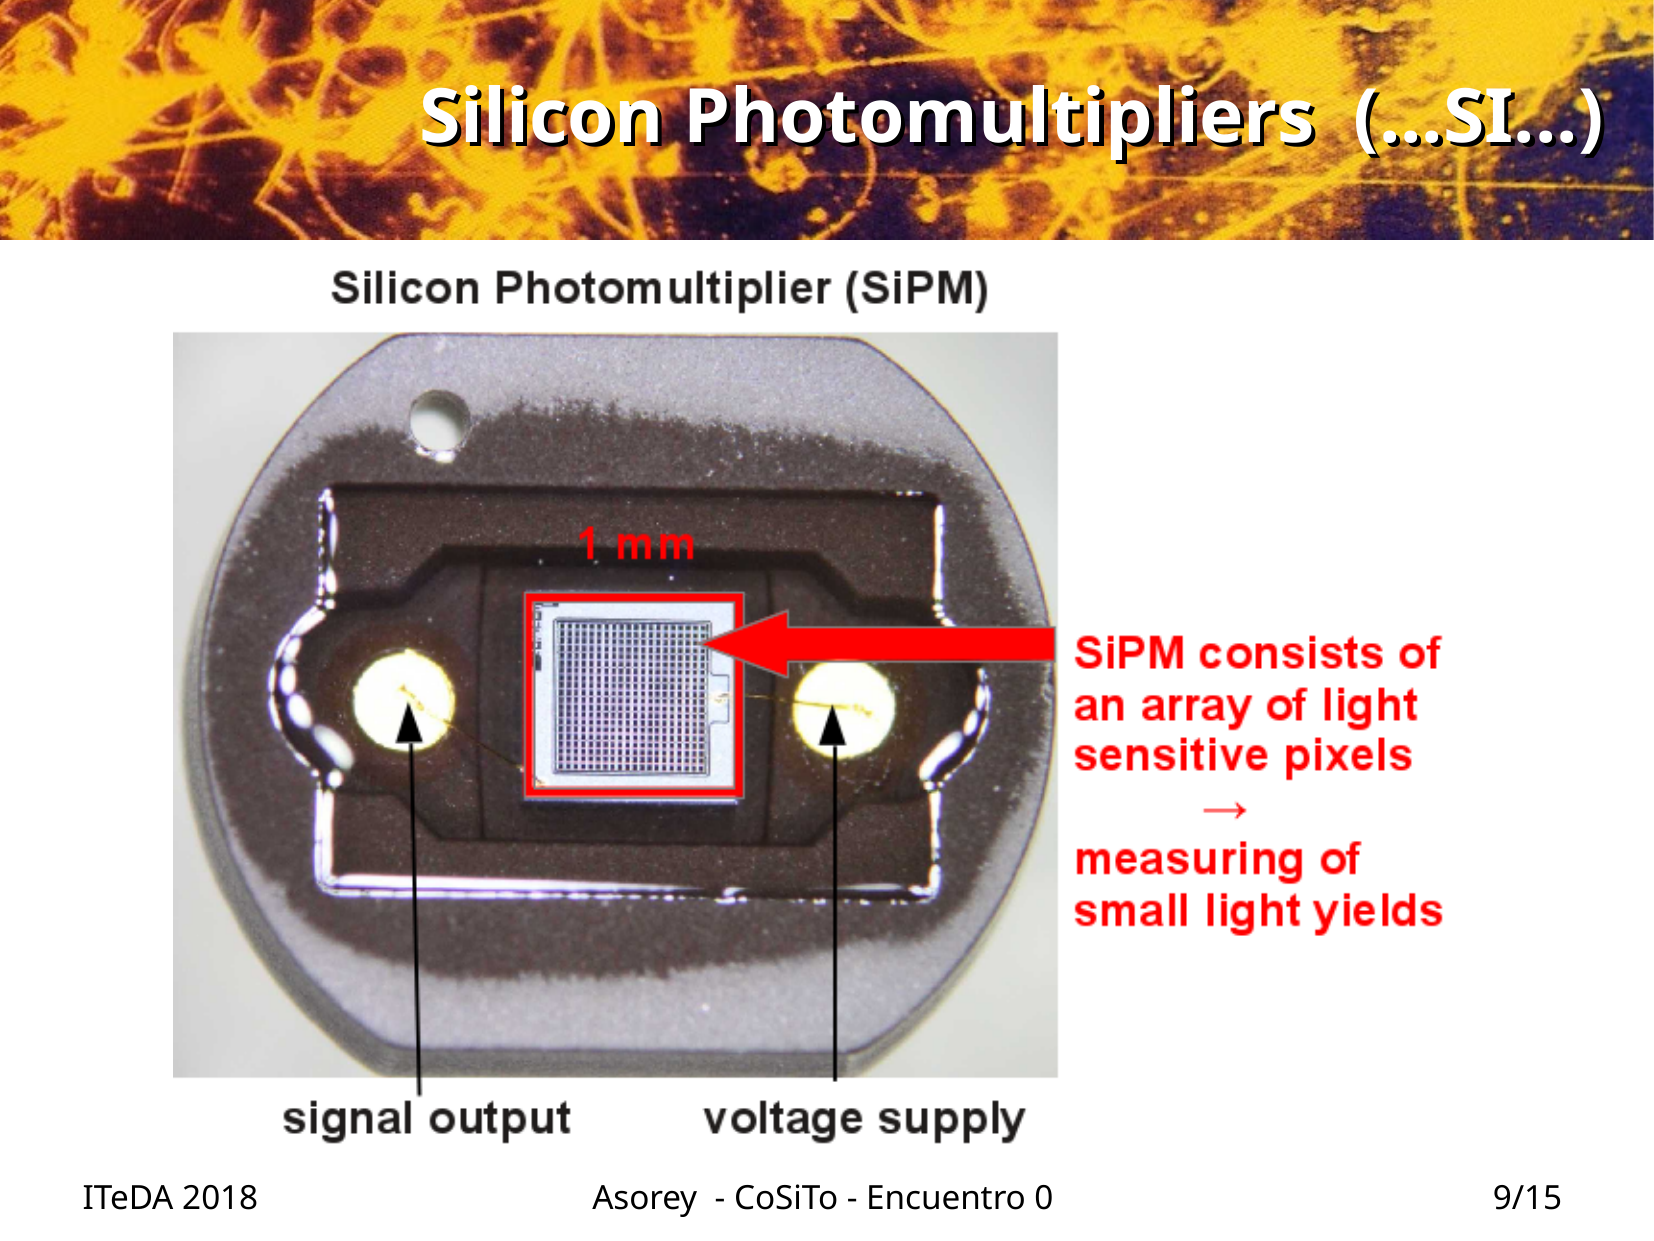

# Silicon Photomultipliers (...SI...)
ITeDA 2018
Asorey - CoSiTo - Encuentro 0
9